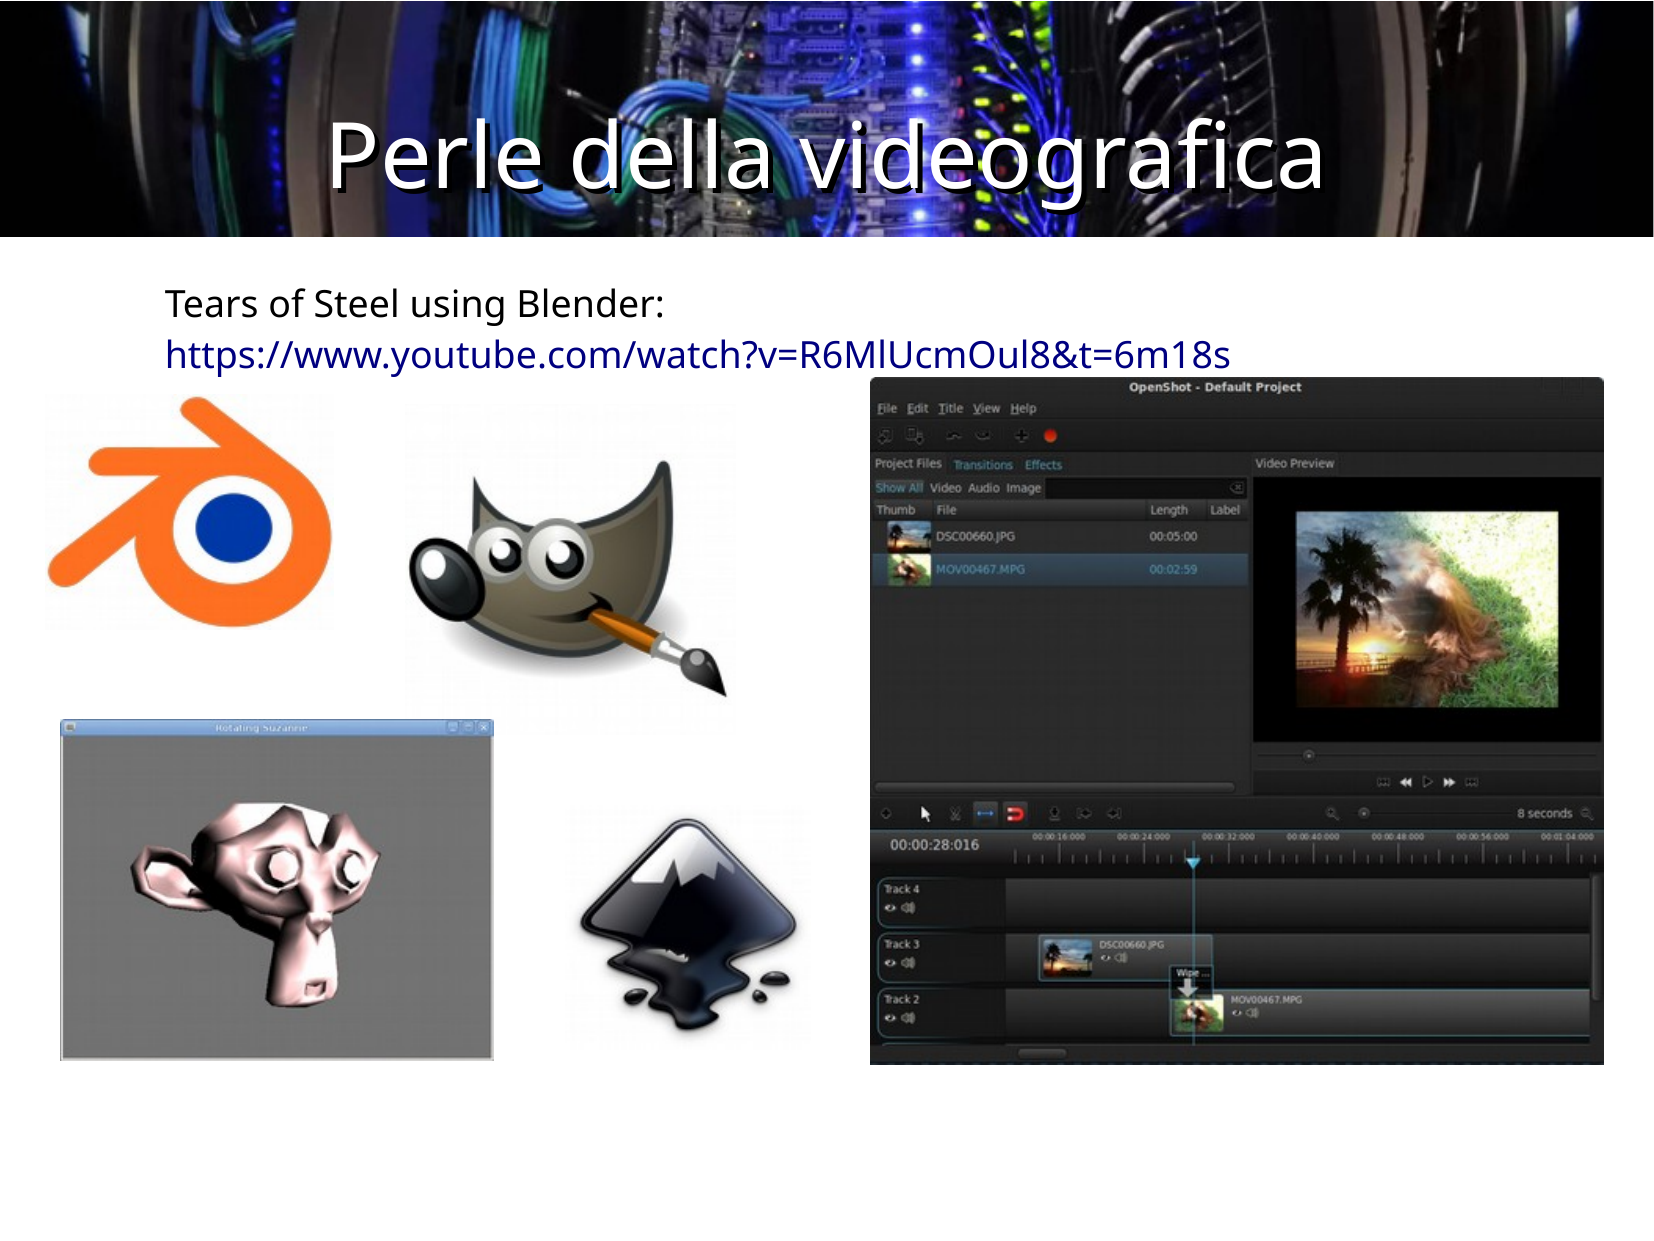

# Perle della videografica
Tears of Steel using Blender:
https://www.youtube.com/watch?v=R6MlUcmOul8&t=6m18s